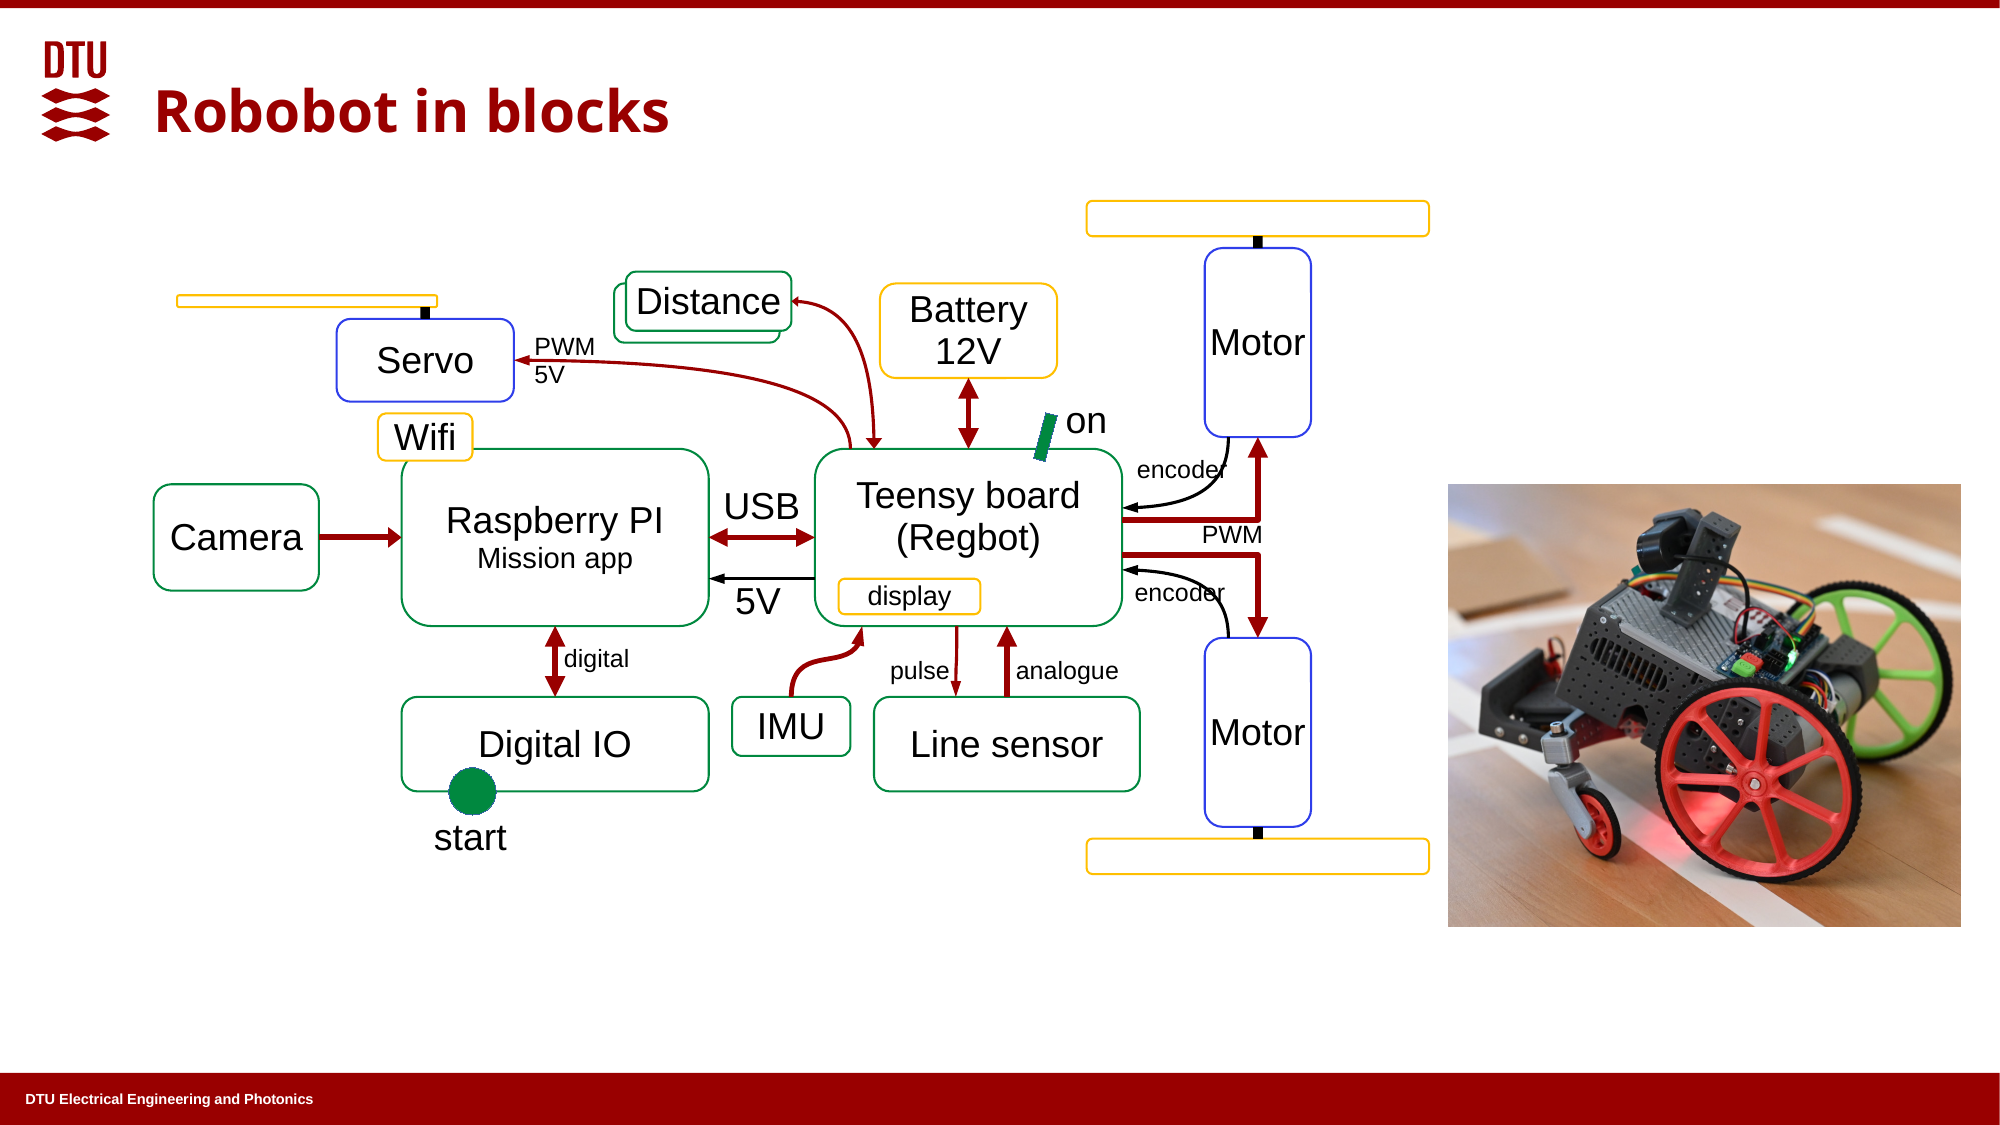

# Robobot in blocks
Motor
Distance
Distance
Battery
12V
Servo
PWM
5V
on
Wifi
Raspberry PI
Mission app
Teensy board
(Regbot)
encoder
USB
Camera
PWM
encoder
5V
display
digital
Motor
pulse
analogue
Digital IO
IMU
Line sensor
start